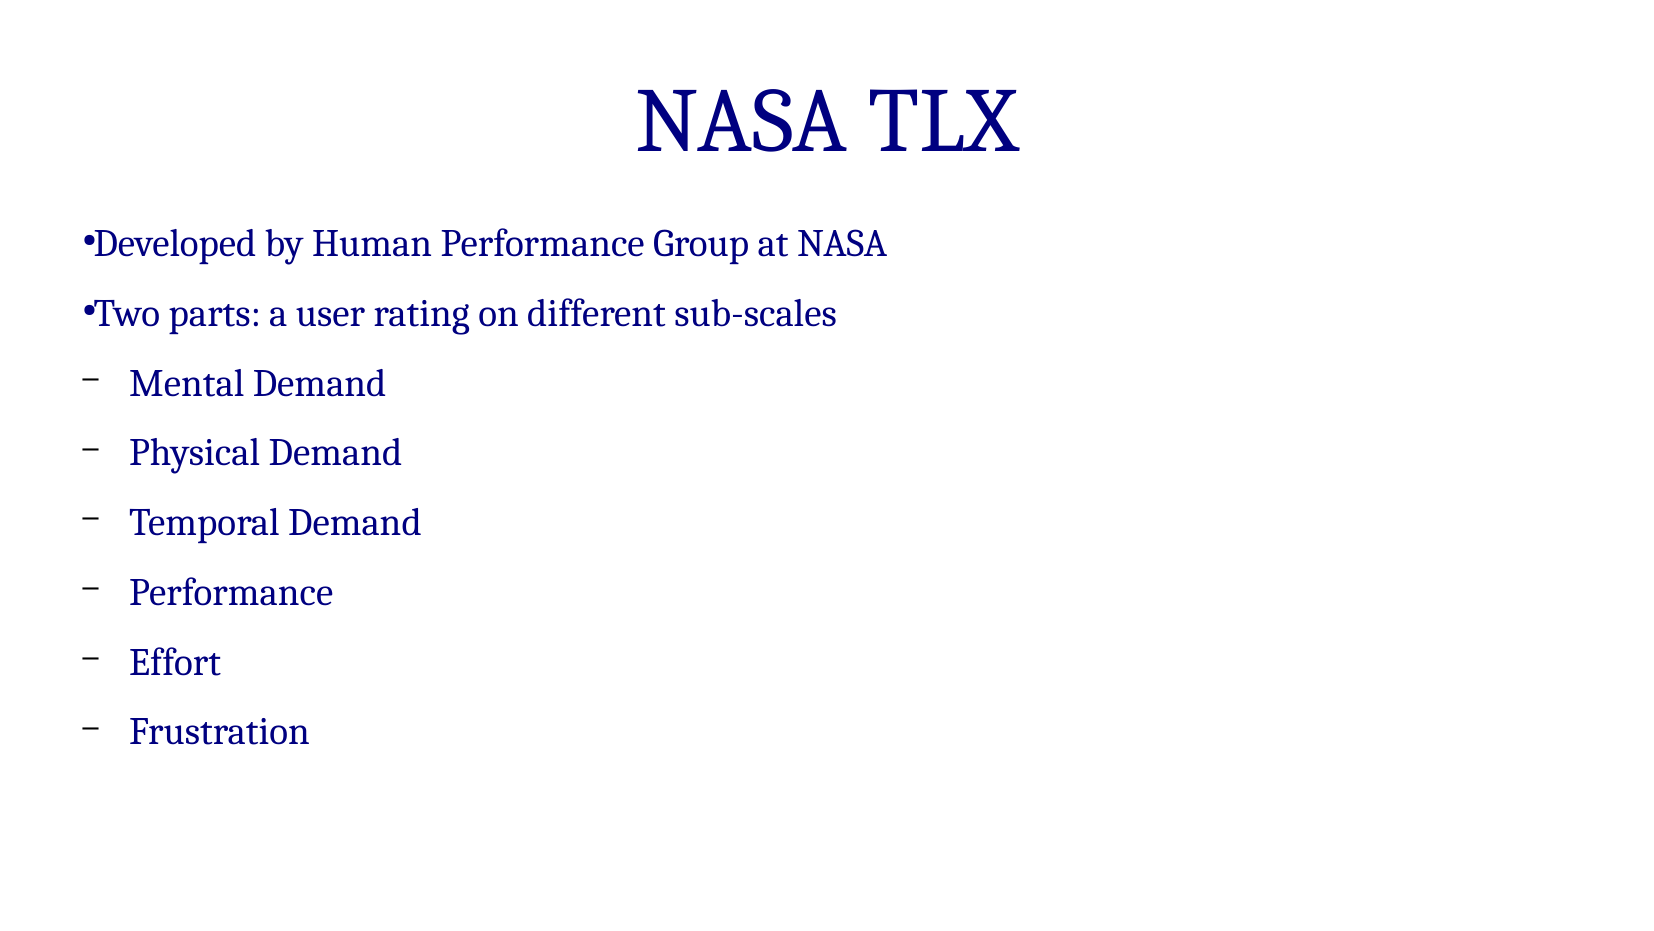

# NASA TLX
Developed by Human Performance Group at NASA
Two parts: a user rating on different sub-scales
 Mental Demand
 Physical Demand
 Temporal Demand
 Performance
 Effort
 Frustration